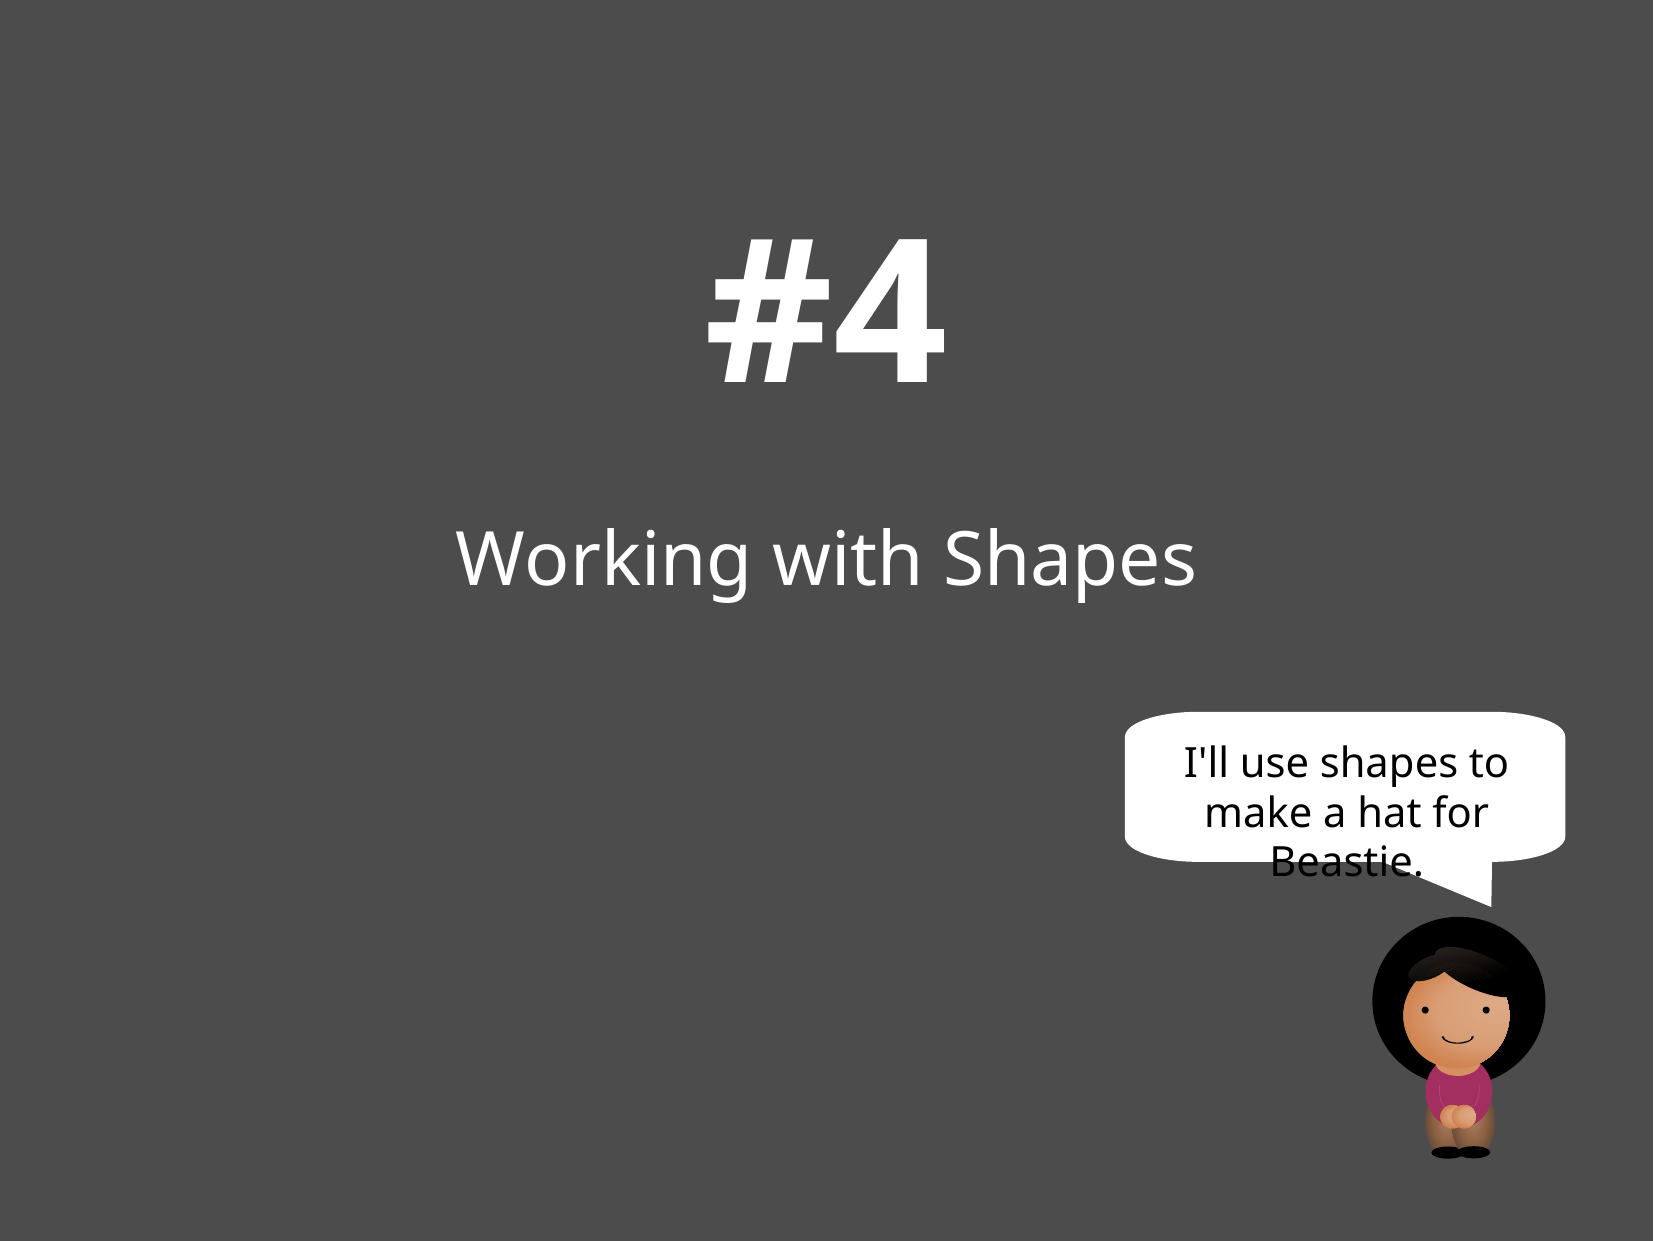

# #4 Working with Shapes
I'll use shapes to make a hat for Beastie.